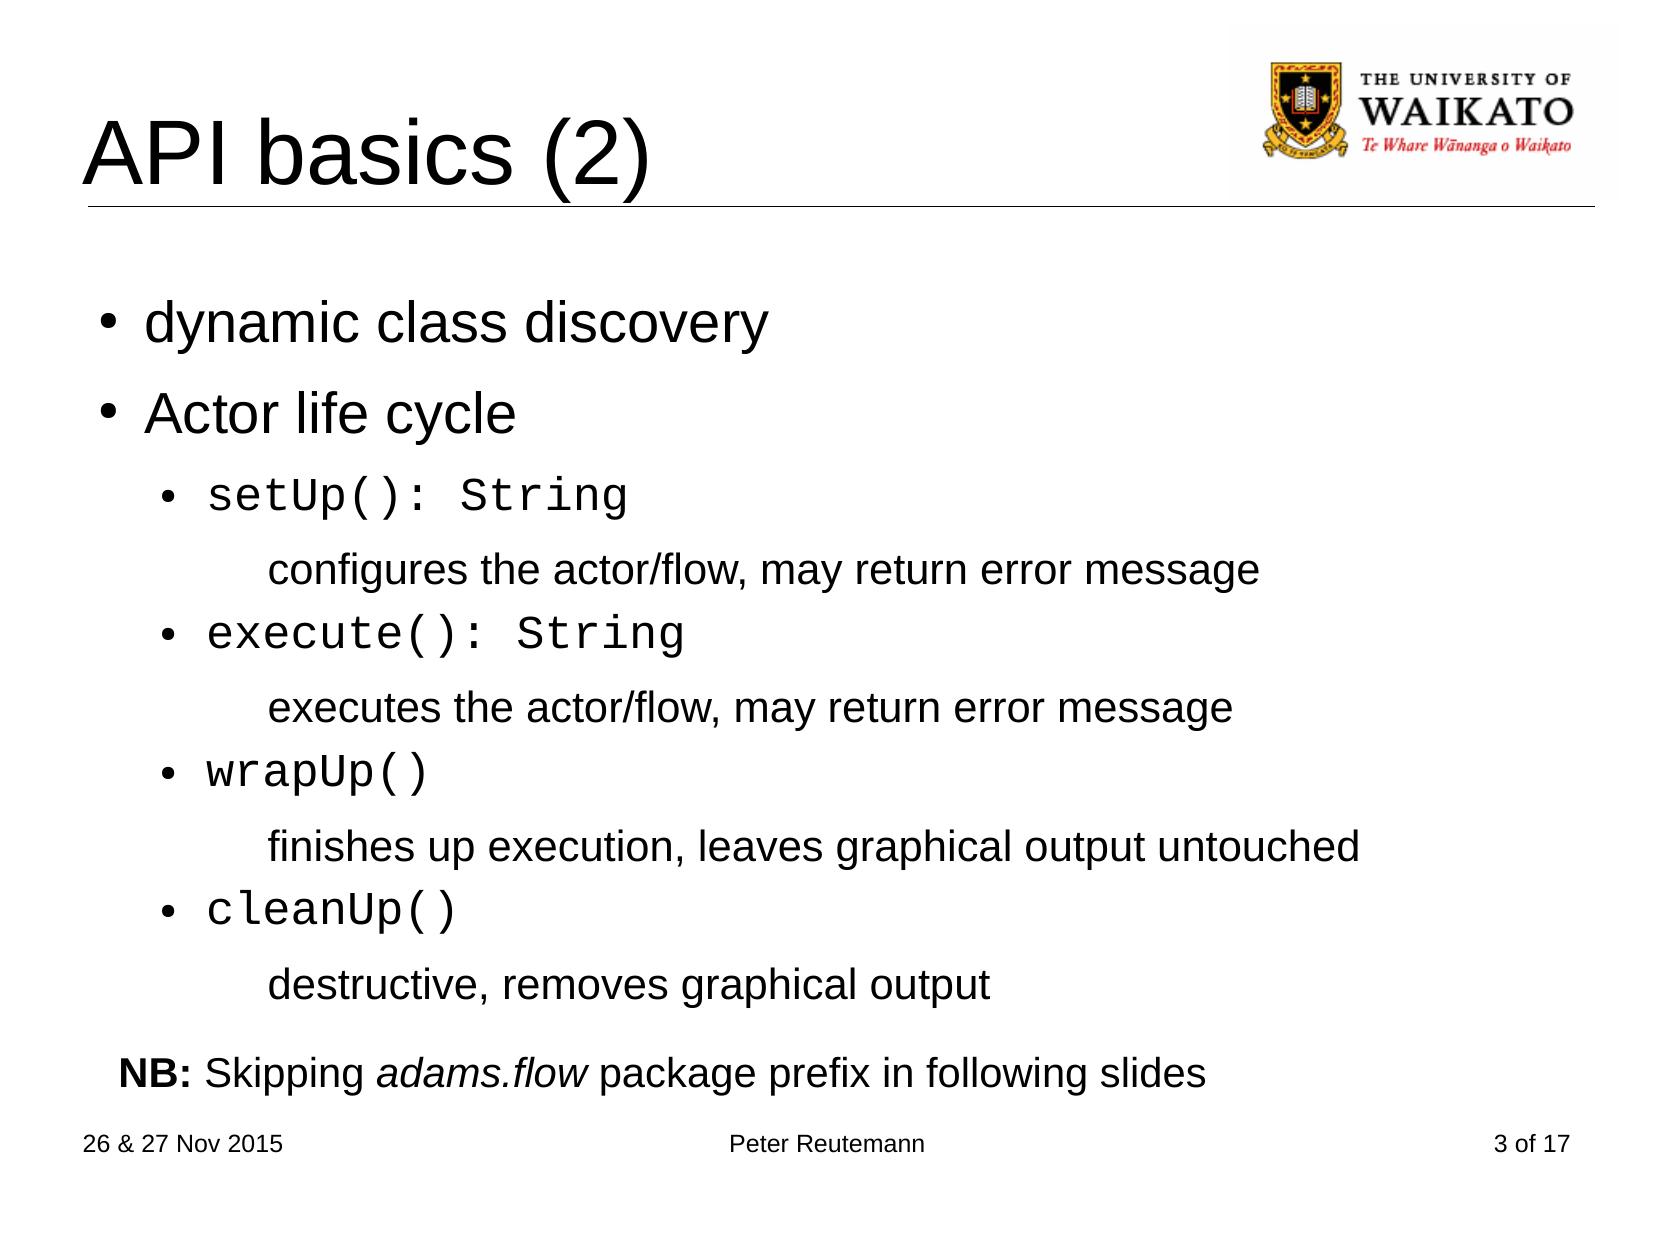

# API basics (2)
dynamic class discovery
Actor life cycle
setUp(): String
configures the actor/flow, may return error message
execute(): String
executes the actor/flow, may return error message
wrapUp()
finishes up execution, leaves graphical output untouched
cleanUp()
destructive, removes graphical output
NB: Skipping adams.flow package prefix in following slides
26 & 27 Nov 2015
Peter Reutemann
3